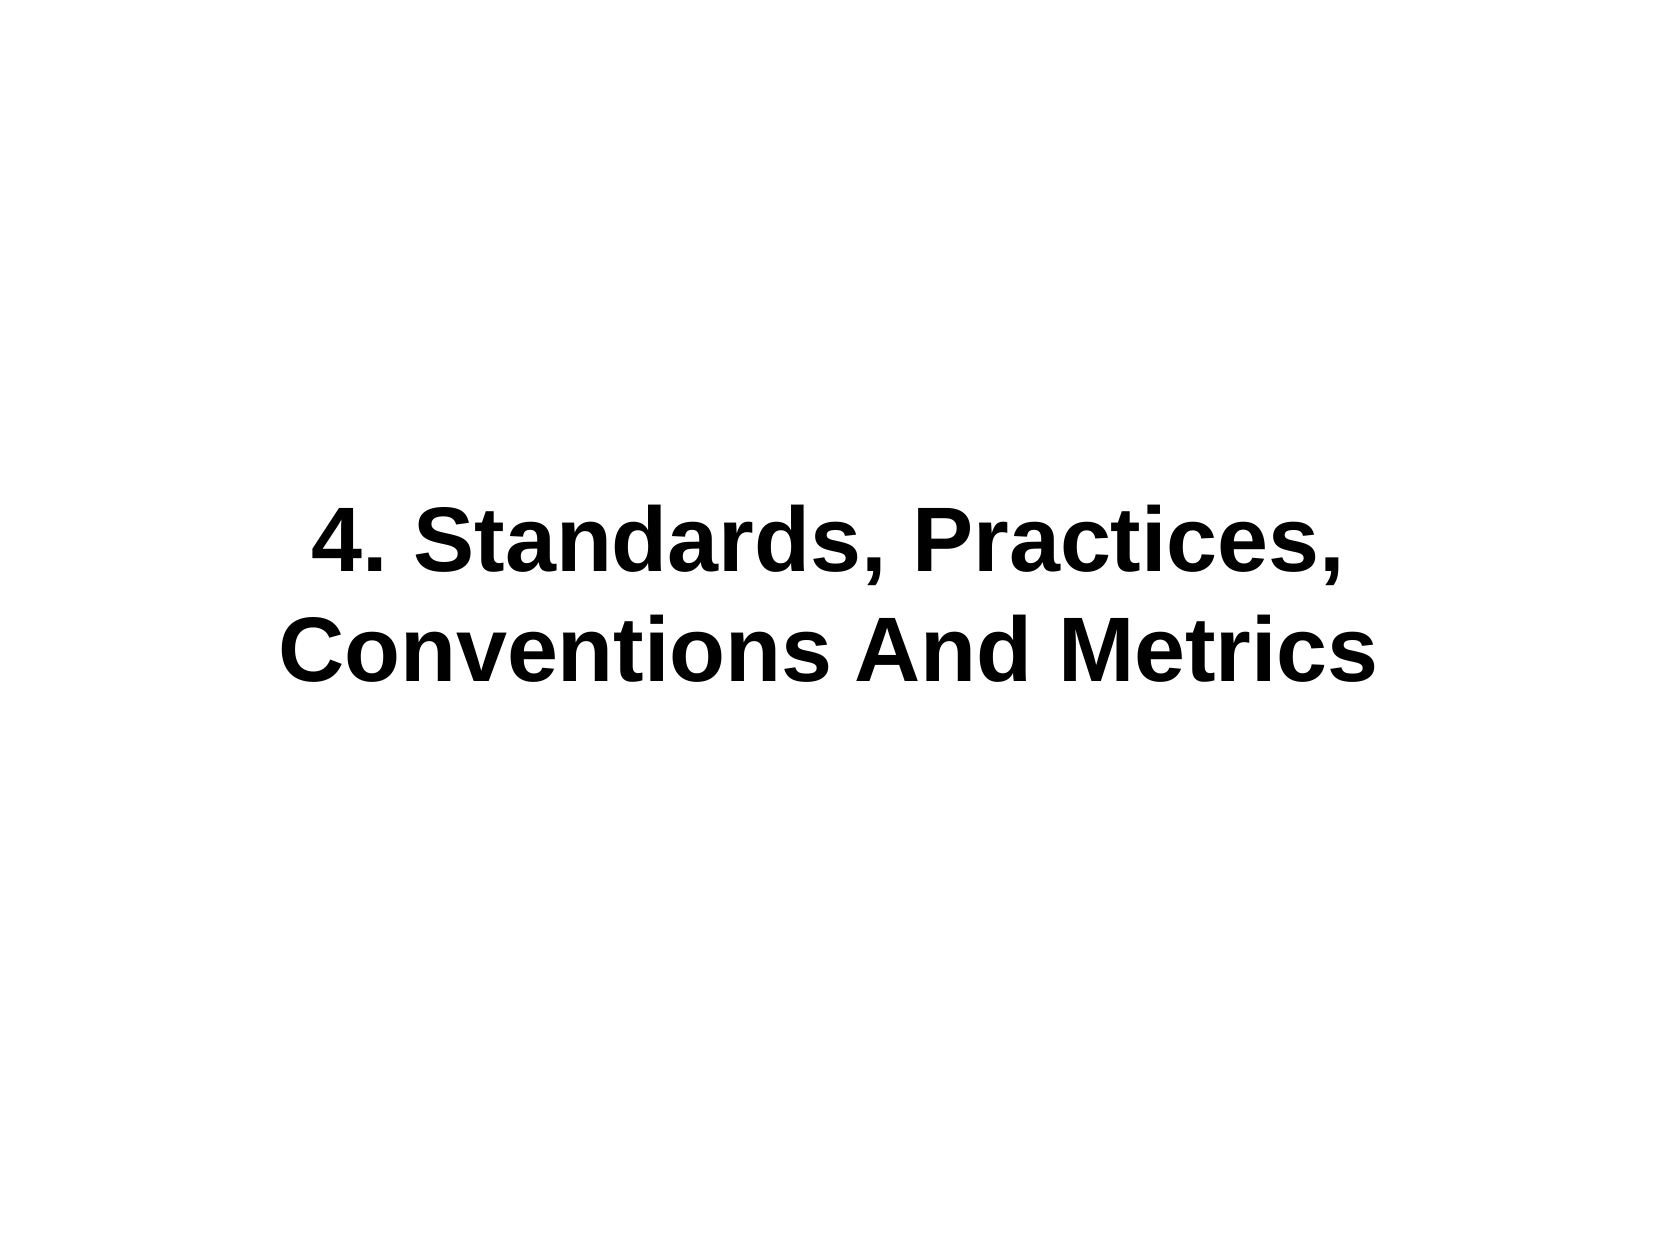

# 4. Standards, Practices, Conventions And Metrics